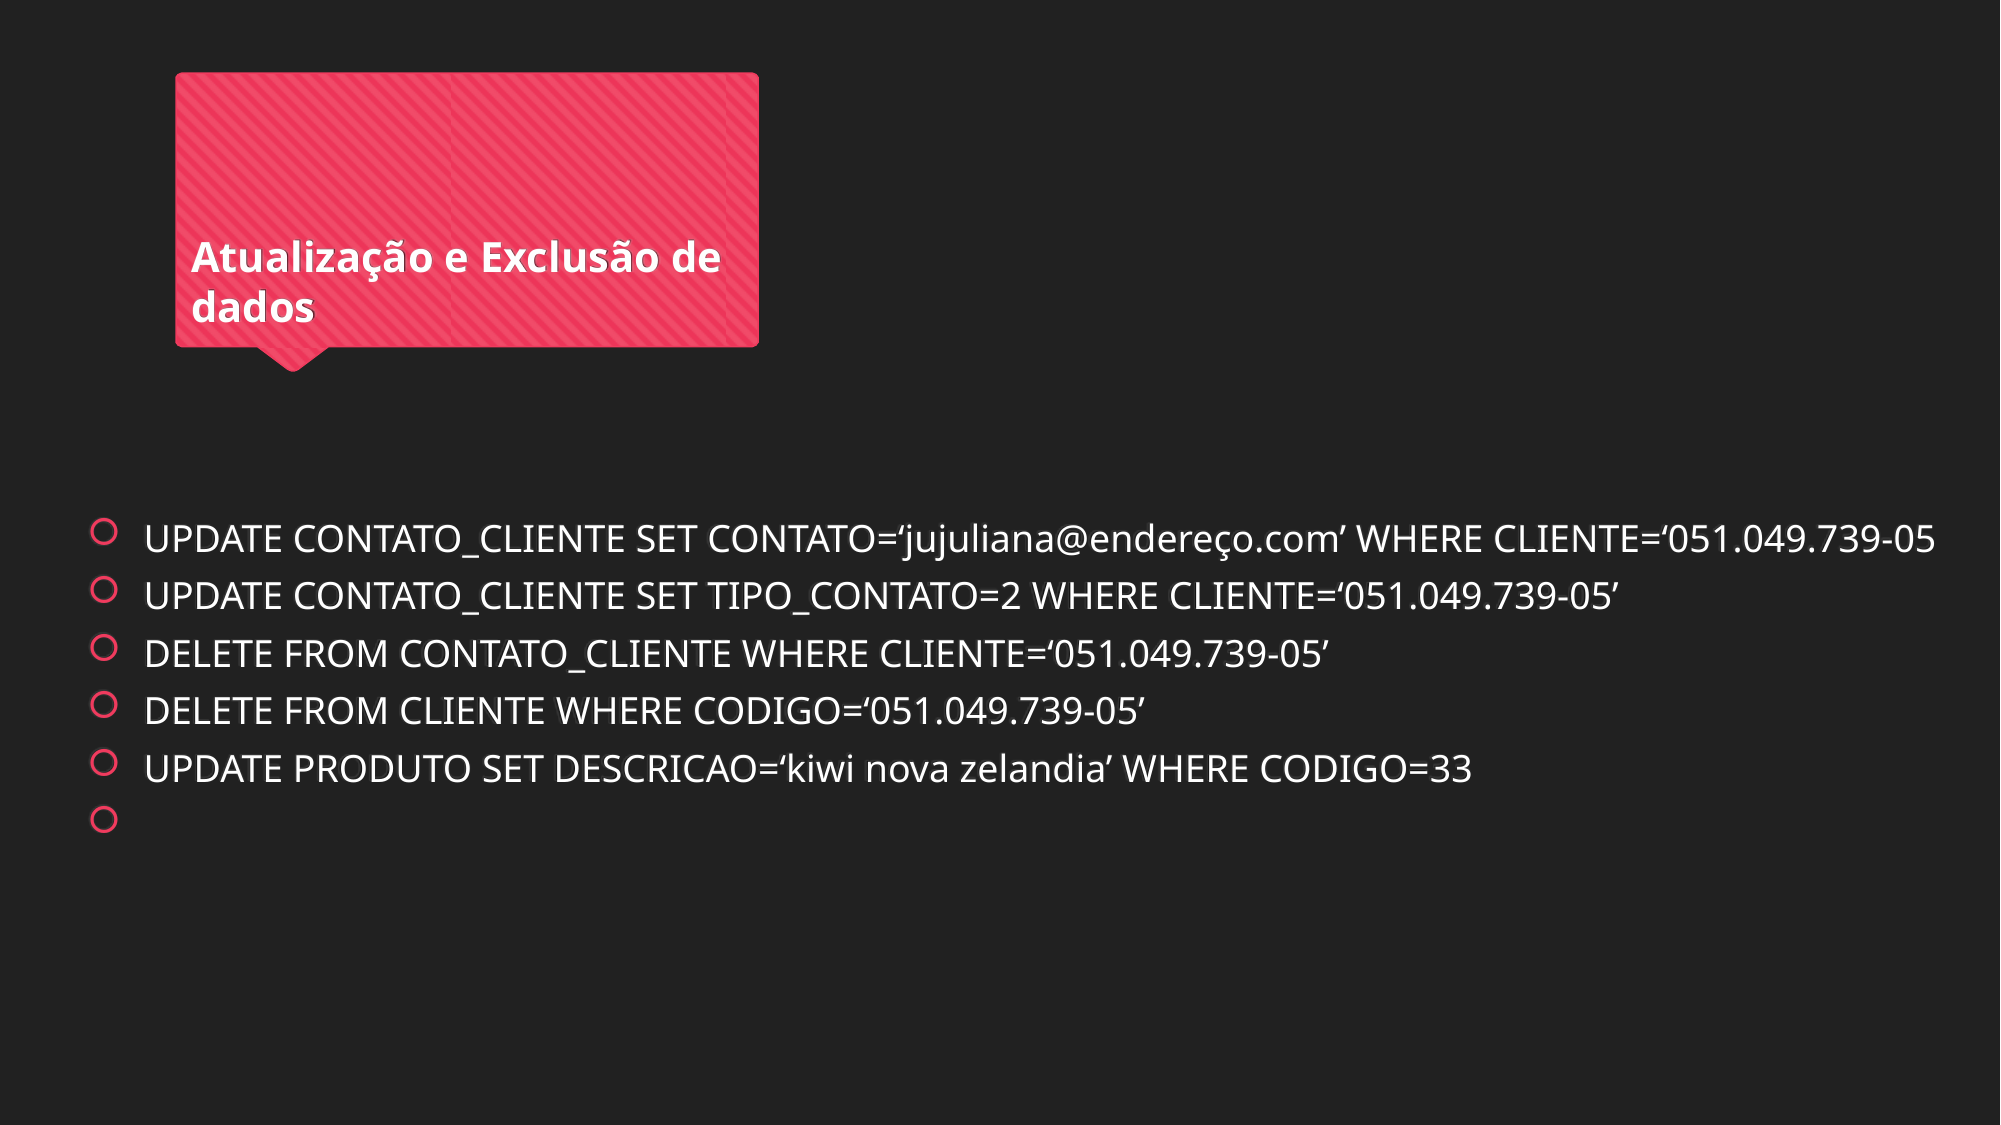

# Atualização e Exclusão de dados
UPDATE CONTATO_CLIENTE SET CONTATO=‘jujuliana@endereço.com’ WHERE CLIENTE=‘051.049.739-05
UPDATE CONTATO_CLIENTE SET TIPO_CONTATO=2 WHERE CLIENTE=‘051.049.739-05’
DELETE FROM CONTATO_CLIENTE WHERE CLIENTE=‘051.049.739-05’
DELETE FROM CLIENTE WHERE CODIGO=‘051.049.739-05’
UPDATE PRODUTO SET DESCRICAO=‘kiwi nova zelandia’ WHERE CODIGO=33